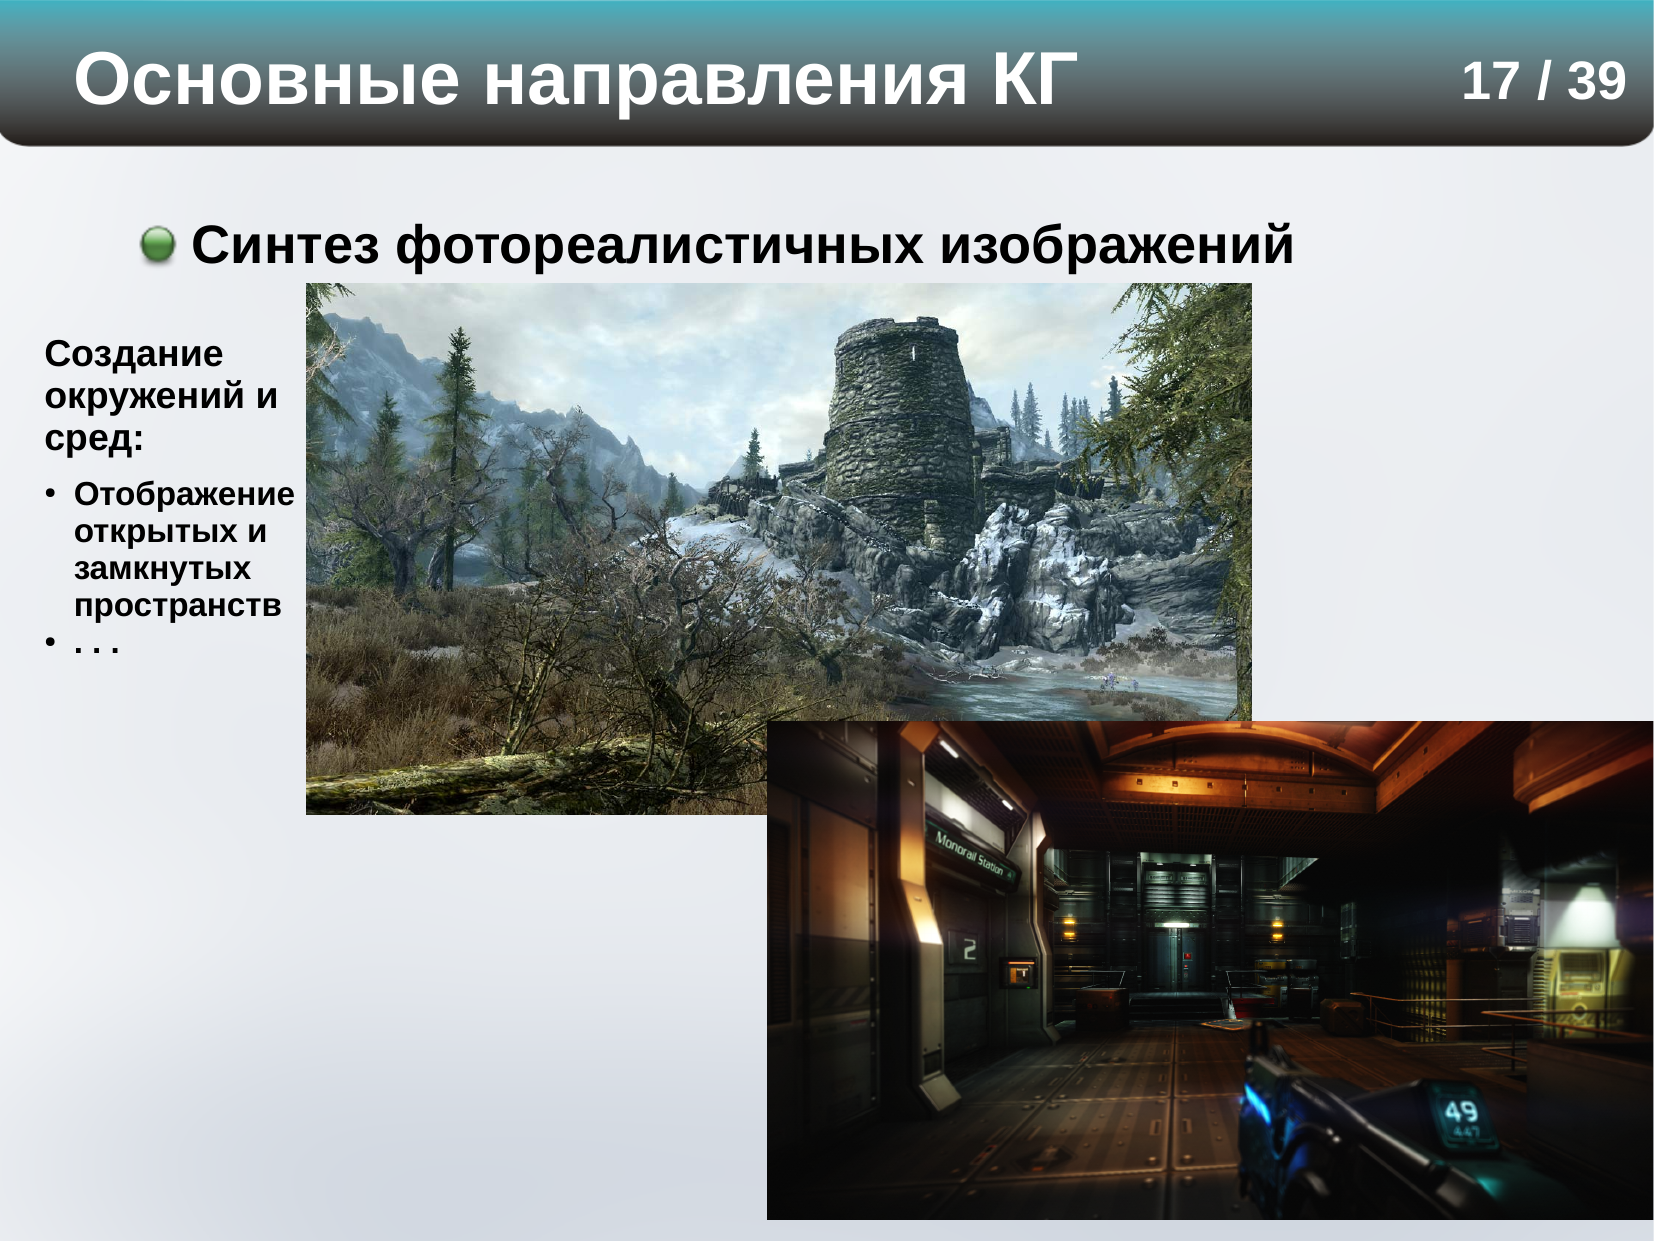

Основные направления КГ
Синтез фотореалистичных изображений
Создание окружений и сред:
Отображение открытых и замкнутых пространств
. . .